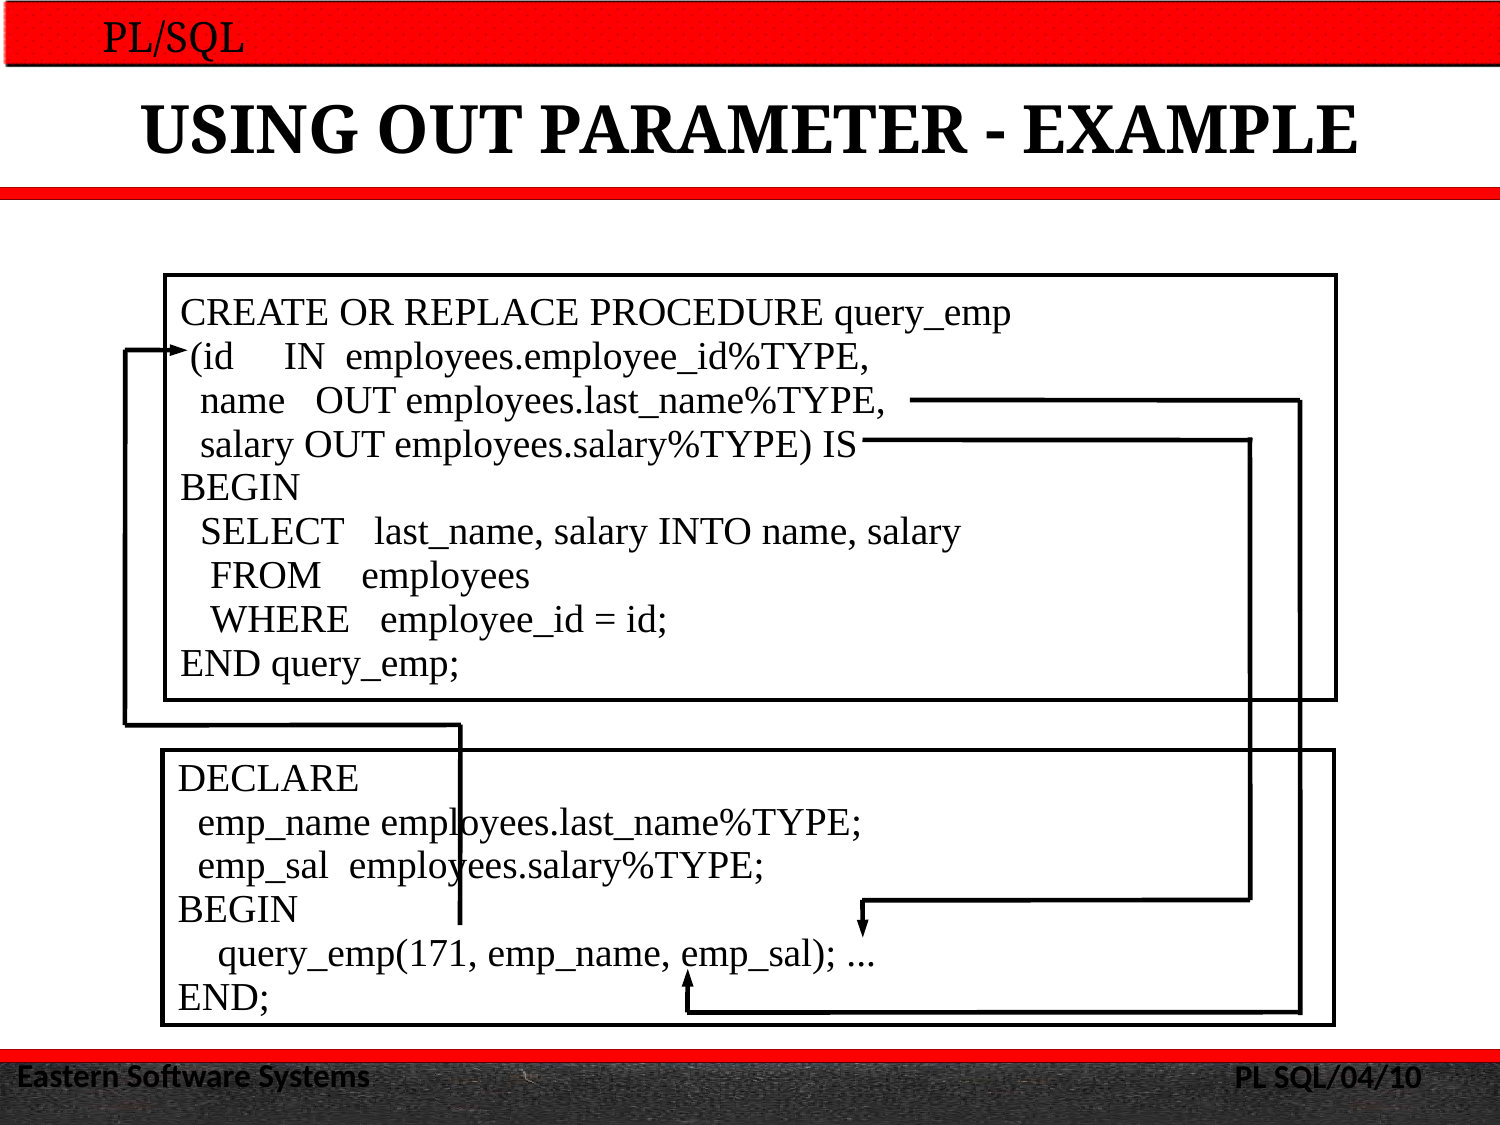

PL/SQL
USING OUT PARAMETER - EXAMPLE
CREATE OR REPLACE PROCEDURE query_emp
 (id IN employees.employee_id%TYPE,
 name OUT employees.last_name%TYPE,
 salary OUT employees.salary%TYPE) IS
BEGIN
 SELECT last_name, salary INTO name, salary
 FROM employees
 WHERE employee_id = id;
END query_emp;
DECLARE
 emp_name employees.last_name%TYPE;
 emp_sal employees.salary%TYPE;
BEGIN
 query_emp(171, emp_name, emp_sal); ...
END;
Eastern Software Systems
				 PL SQL/04/10